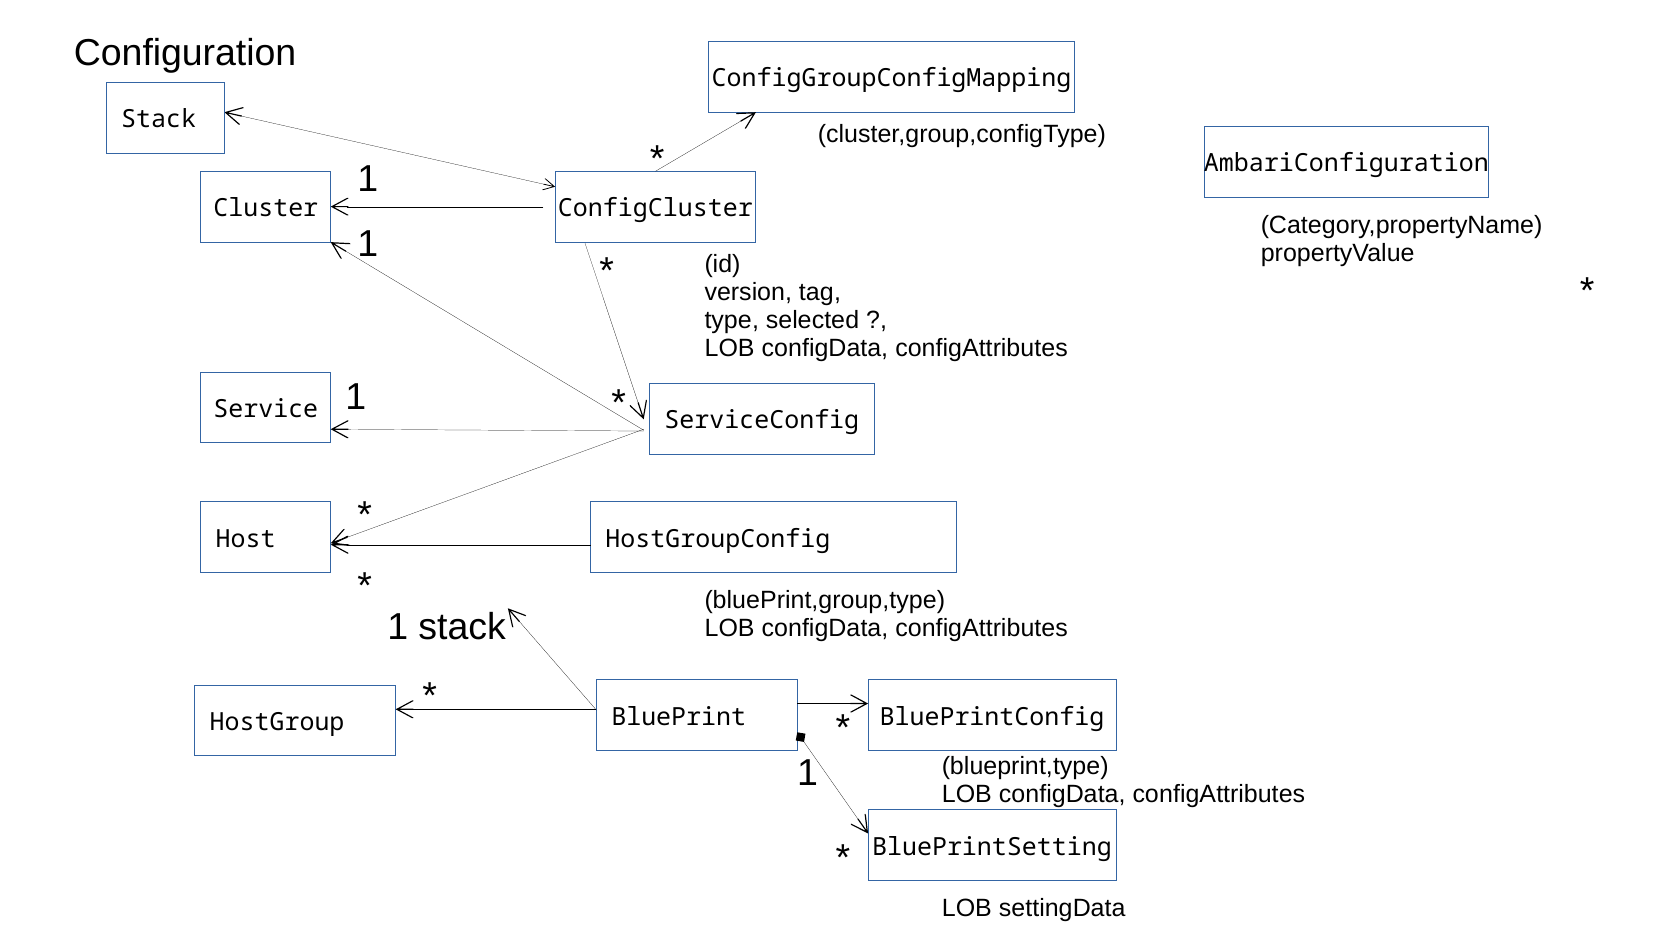

Configuration
ConfigGroupConfigMapping
Stack
(cluster,group,configType)
AmbariConfiguration
*
1
ConfigCluster
Cluster
(Category,propertyName)
propertyValue
1
*
(id)
version, tag,
type, selected ?,
LOB configData, configAttributes
*
1
Service
*
ServiceConfig
*
Host
HostGroupConfig
*
(bluePrint,group,type)
LOB configData, configAttributes
1 stack
*
BluePrint
BluePrintConfig
HostGroup
*
1
(blueprint,type)
LOB configData, configAttributes
BluePrintSetting
*
LOB settingData